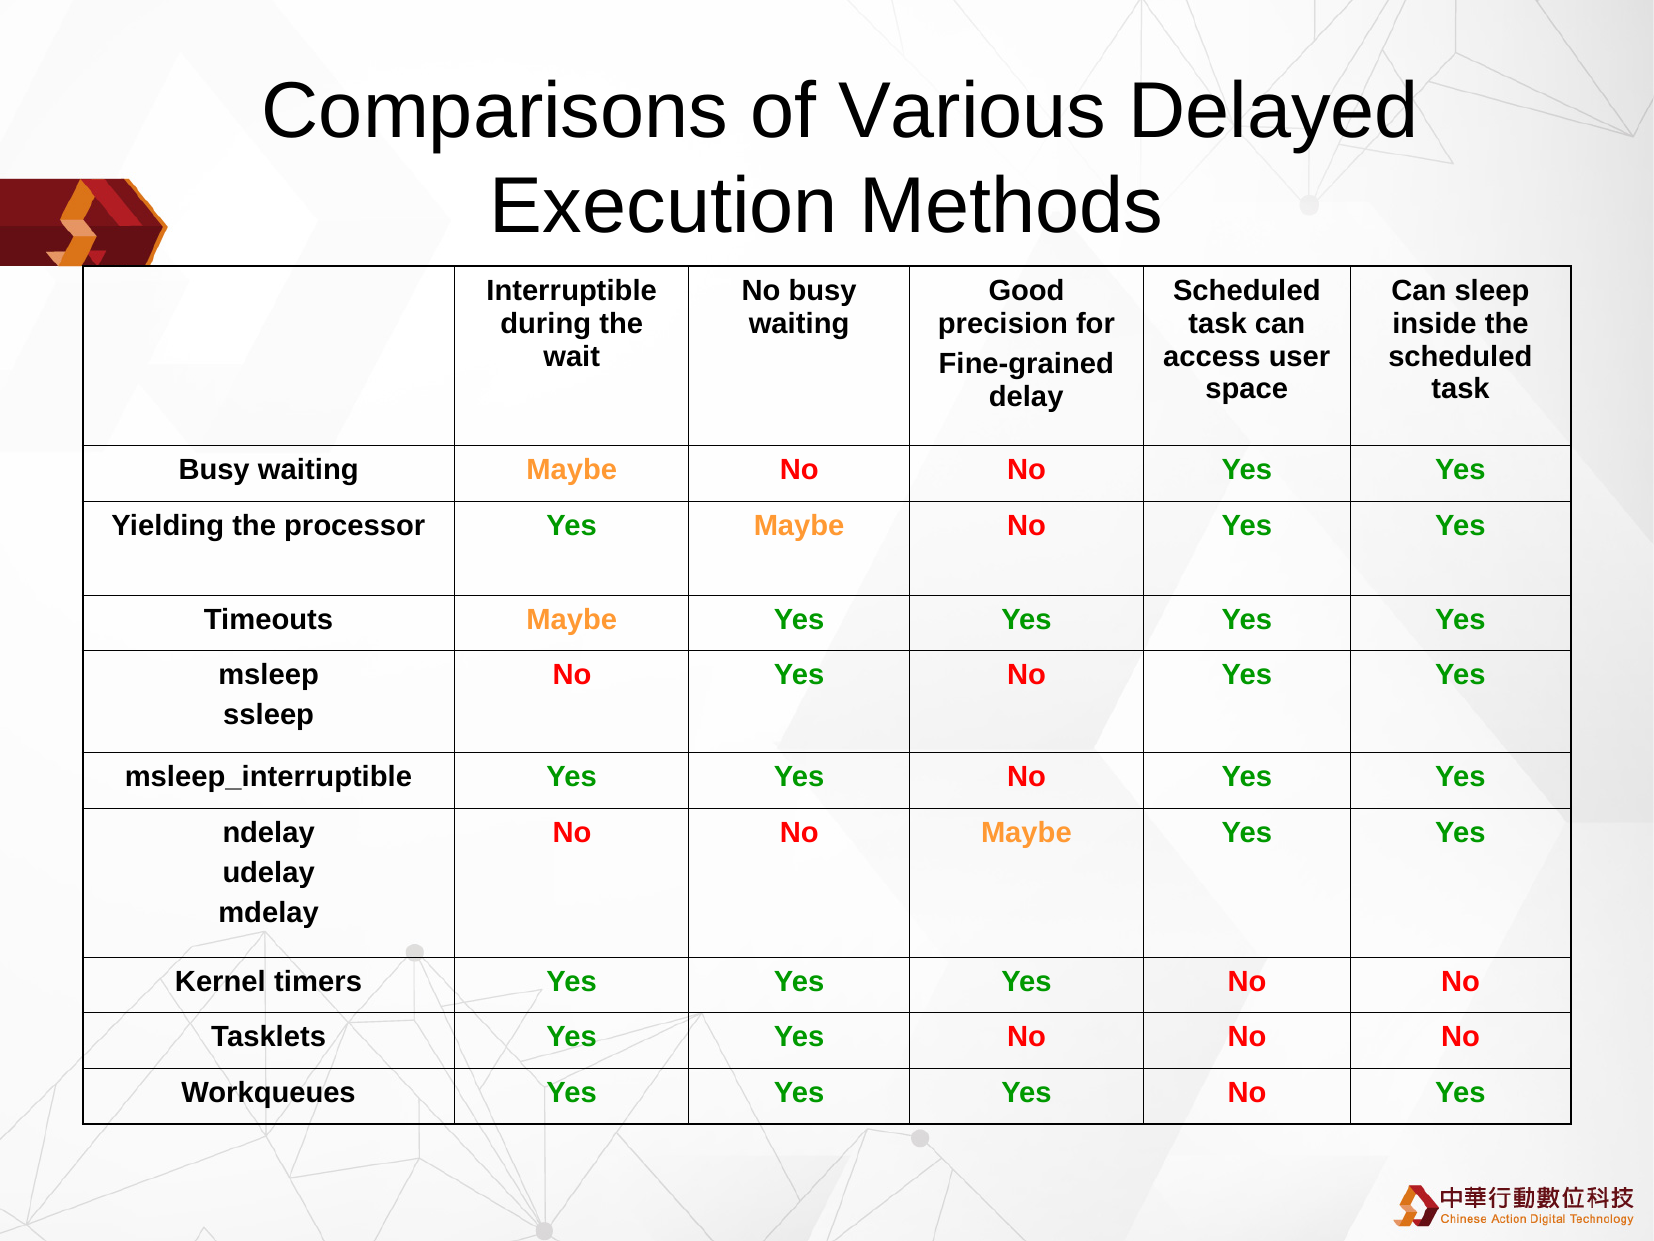

# Comparisons of Various Delayed Execution Methods
| | Interruptible during the wait | No busy waiting | Good precision for Fine-grained delay | Scheduled task can access user space | Can sleep inside the scheduled task |
| --- | --- | --- | --- | --- | --- |
| Busy waiting | Maybe | No | No | Yes | Yes |
| Yielding the processor | Yes | Maybe | No | Yes | Yes |
| Timeouts | Maybe | Yes | Yes | Yes | Yes |
| msleep ssleep | No | Yes | No | Yes | Yes |
| msleep\_interruptible | Yes | Yes | No | Yes | Yes |
| ndelay udelay mdelay | No | No | Maybe | Yes | Yes |
| Kernel timers | Yes | Yes | Yes | No | No |
| Tasklets | Yes | Yes | No | No | No |
| Workqueues | Yes | Yes | Yes | No | Yes |